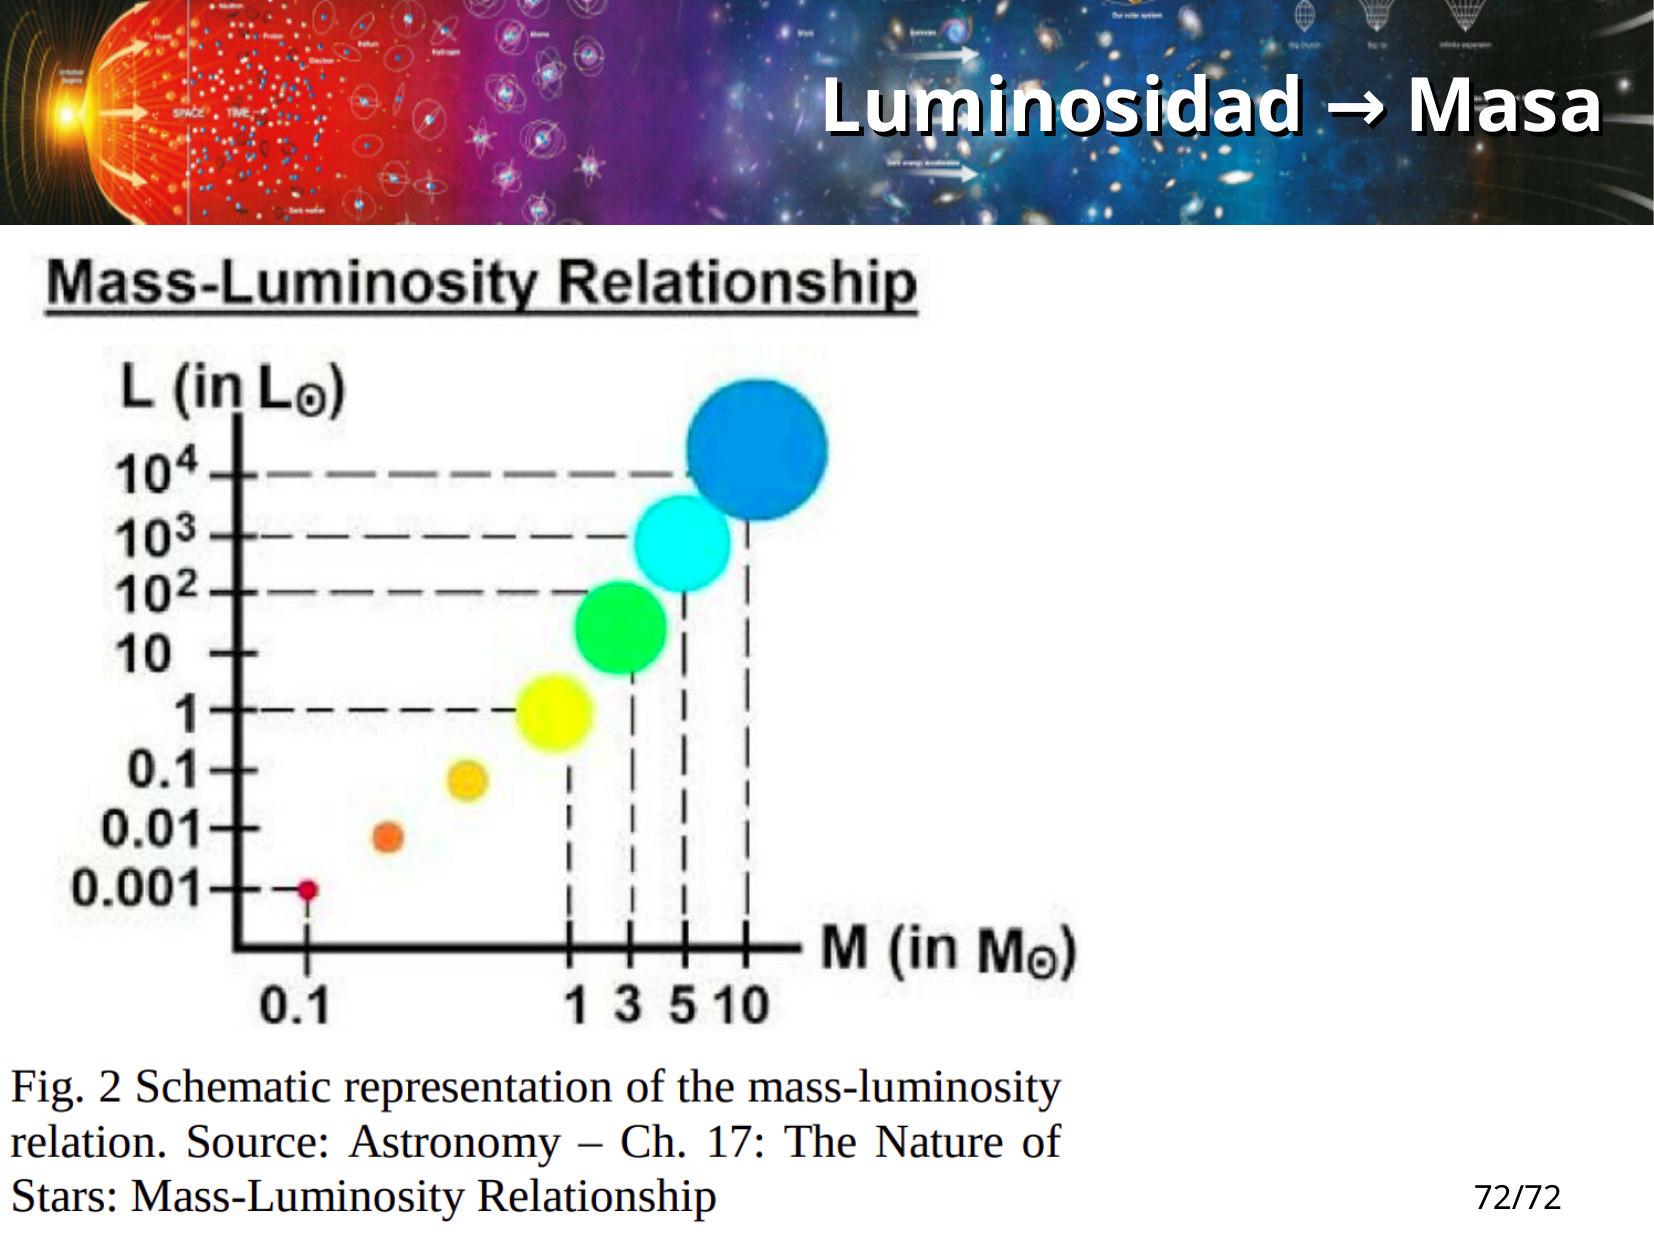

# Luminosidad → Masa
H. Asorey - Física IV B
72